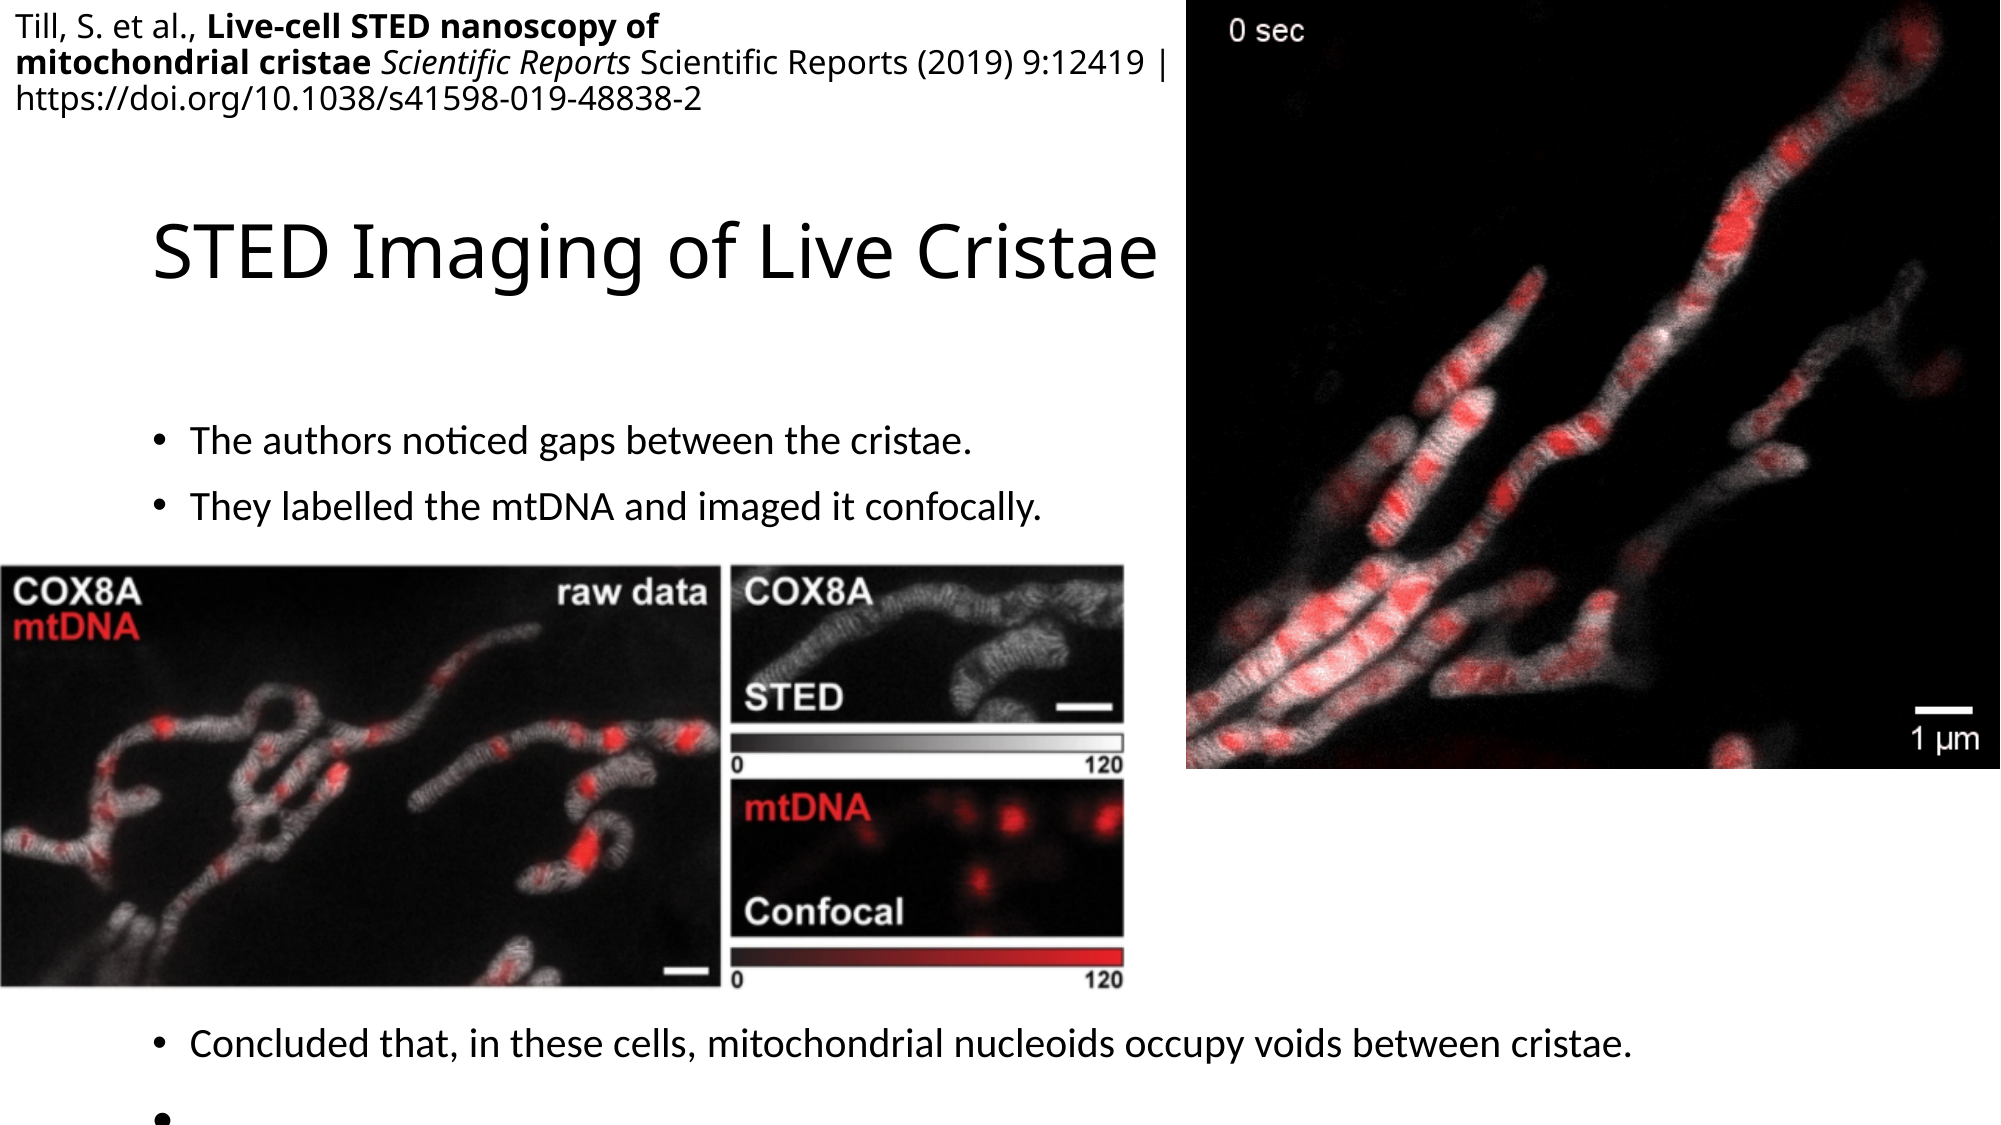

# STED Imaging of Live Cristae
The authors noticed gaps between the cristae.
They labelled the mtDNA and imaged it confocally.
Concluded that, in these cells, mitochondrial nucleoids occupy voids between cristae.